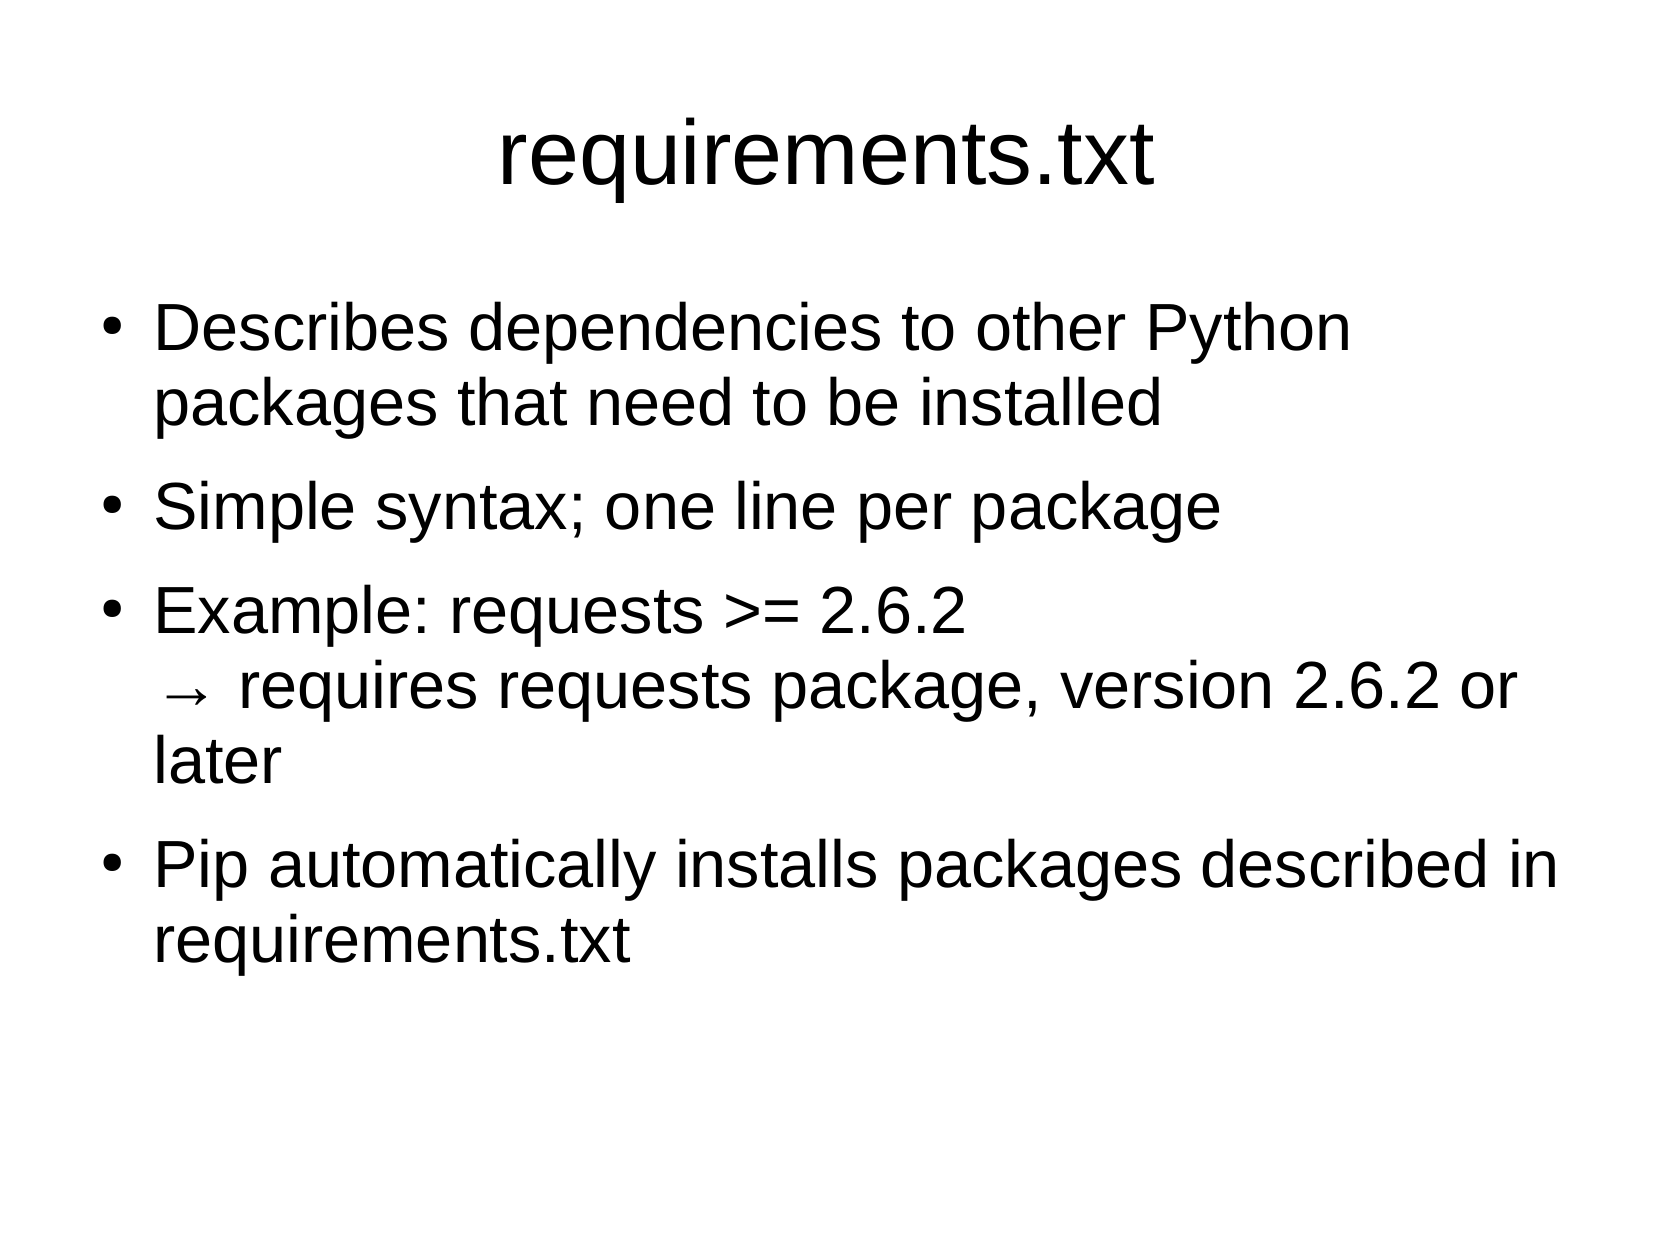

# requirements.txt
Describes dependencies to other Python packages that need to be installed
Simple syntax; one line per package
Example: requests >= 2.6.2
→ requires requests package, version 2.6.2 or later
Pip automatically installs packages described in requirements.txt